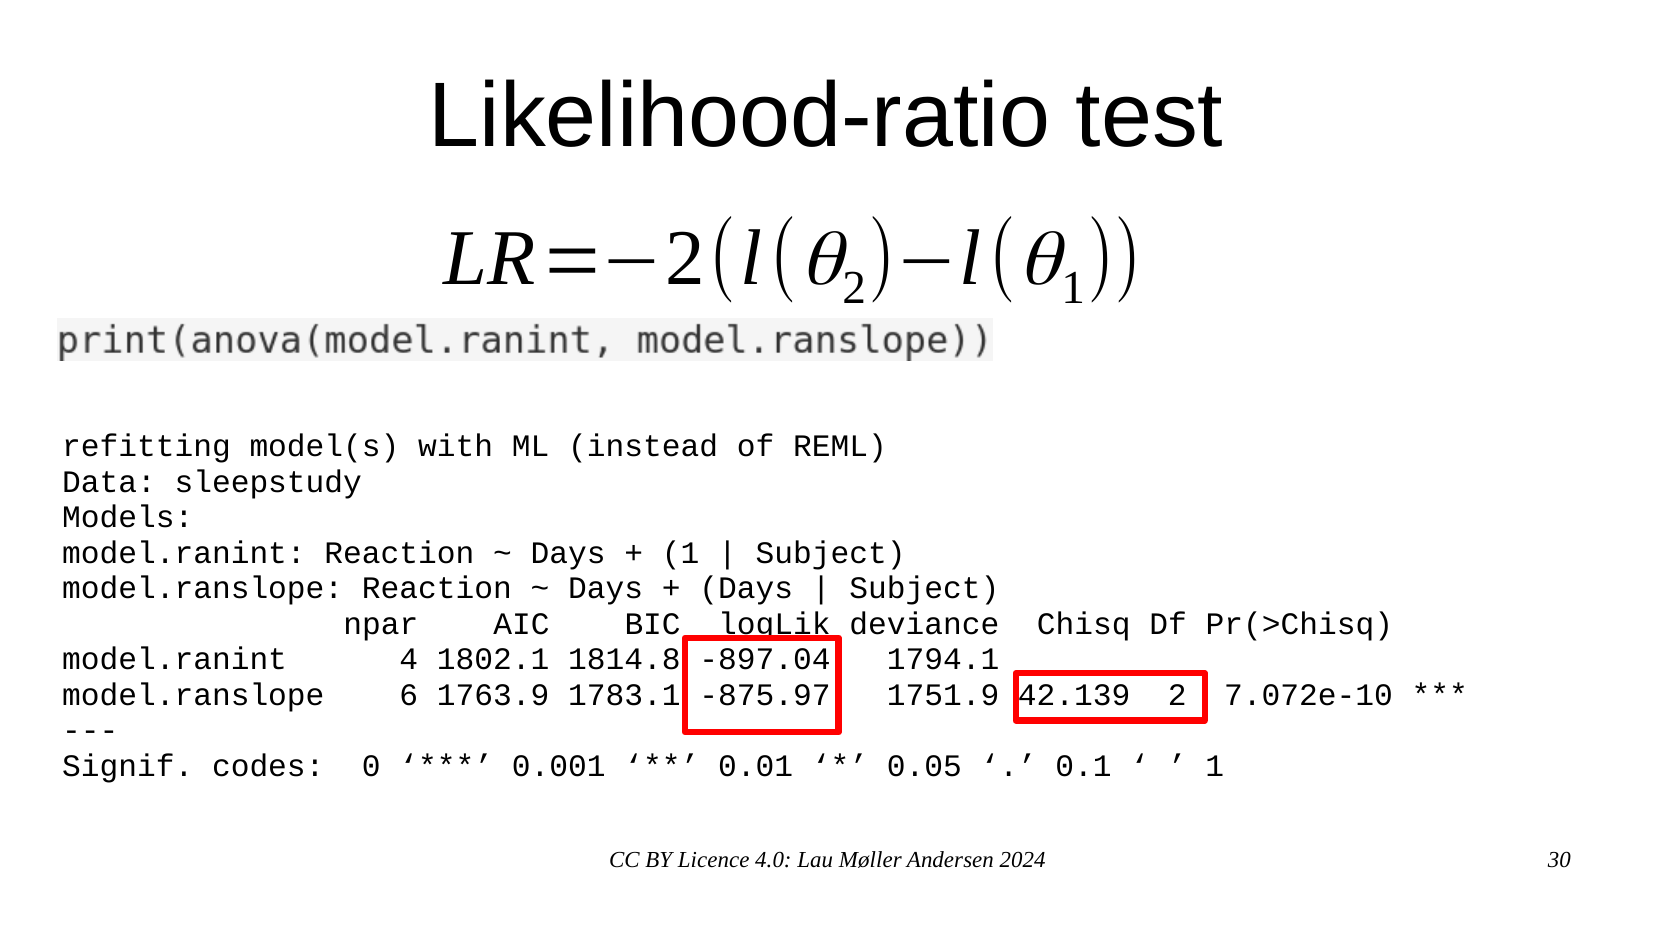

# Likelihood-ratio test
refitting model(s) with ML (instead of REML)
Data: sleepstudy
Models:
model.ranint: Reaction ~ Days + (1 | Subject)
model.ranslope: Reaction ~ Days + (Days | Subject)
 npar AIC BIC logLik deviance Chisq Df Pr(>Chisq)
model.ranint 4 1802.1 1814.8 -897.04 1794.1
model.ranslope 6 1763.9 1783.1 -875.97 1751.9 42.139 2 7.072e-10 ***
---
Signif. codes: 0 ‘***’ 0.001 ‘**’ 0.01 ‘*’ 0.05 ‘.’ 0.1 ‘ ’ 1
CC BY Licence 4.0: Lau Møller Andersen 2024
30